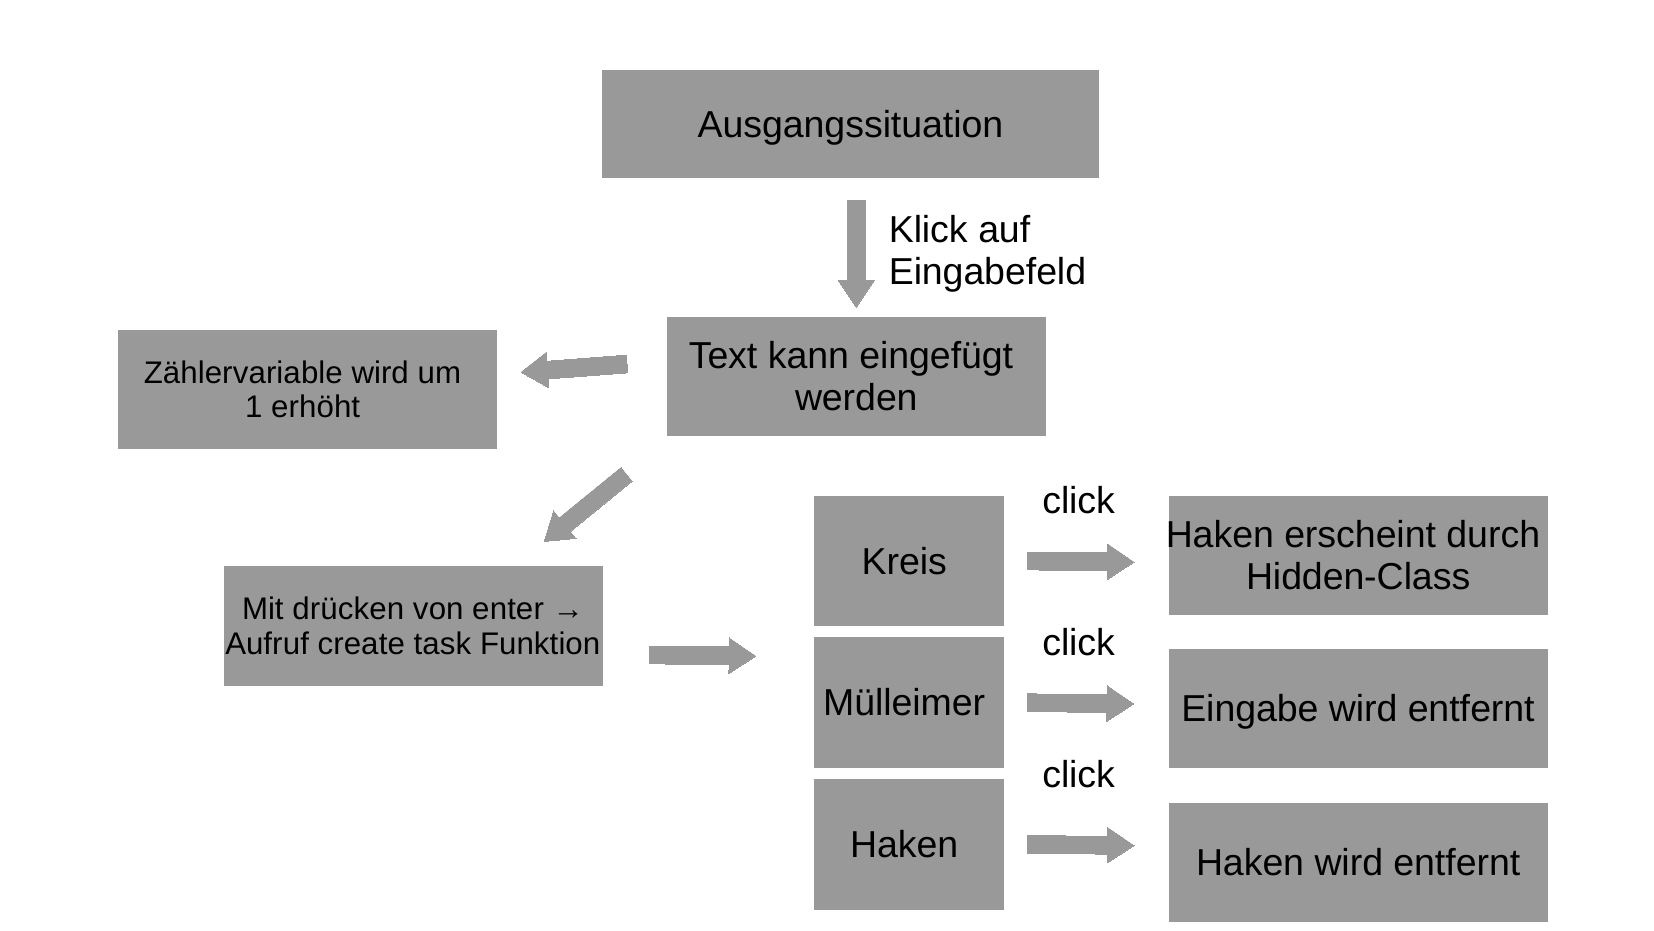

Ausgangssituation
Klick auf Eingabefeld
Text kann eingefügt
werden
Zählervariable wird um
1 erhöht
click
Kreis
Haken erscheint durch
Hidden-Class
Mit drücken von enter →
 Aufruf create task Funktion
click
Mülleimer
Eingabe wird entfernt
click
Haken
Haken wird entfernt